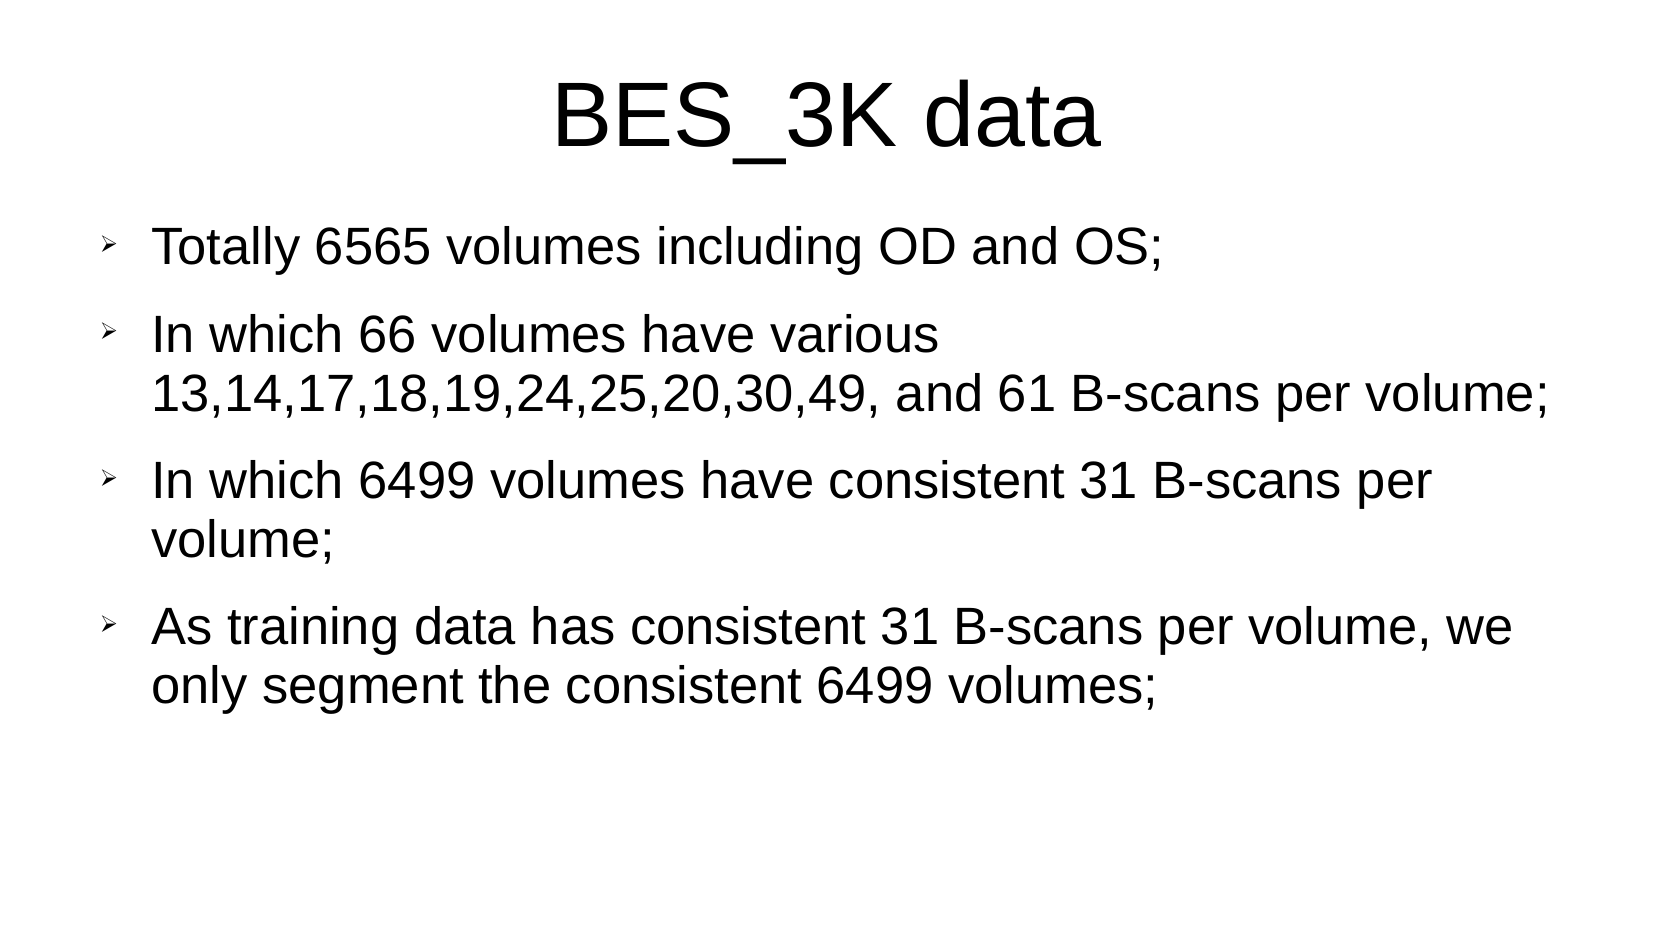

# BES_3K data
Totally 6565 volumes including OD and OS;
In which 66 volumes have various 13,14,17,18,19,24,25,20,30,49, and 61 B-scans per volume;
In which 6499 volumes have consistent 31 B-scans per volume;
As training data has consistent 31 B-scans per volume, we only segment the consistent 6499 volumes;